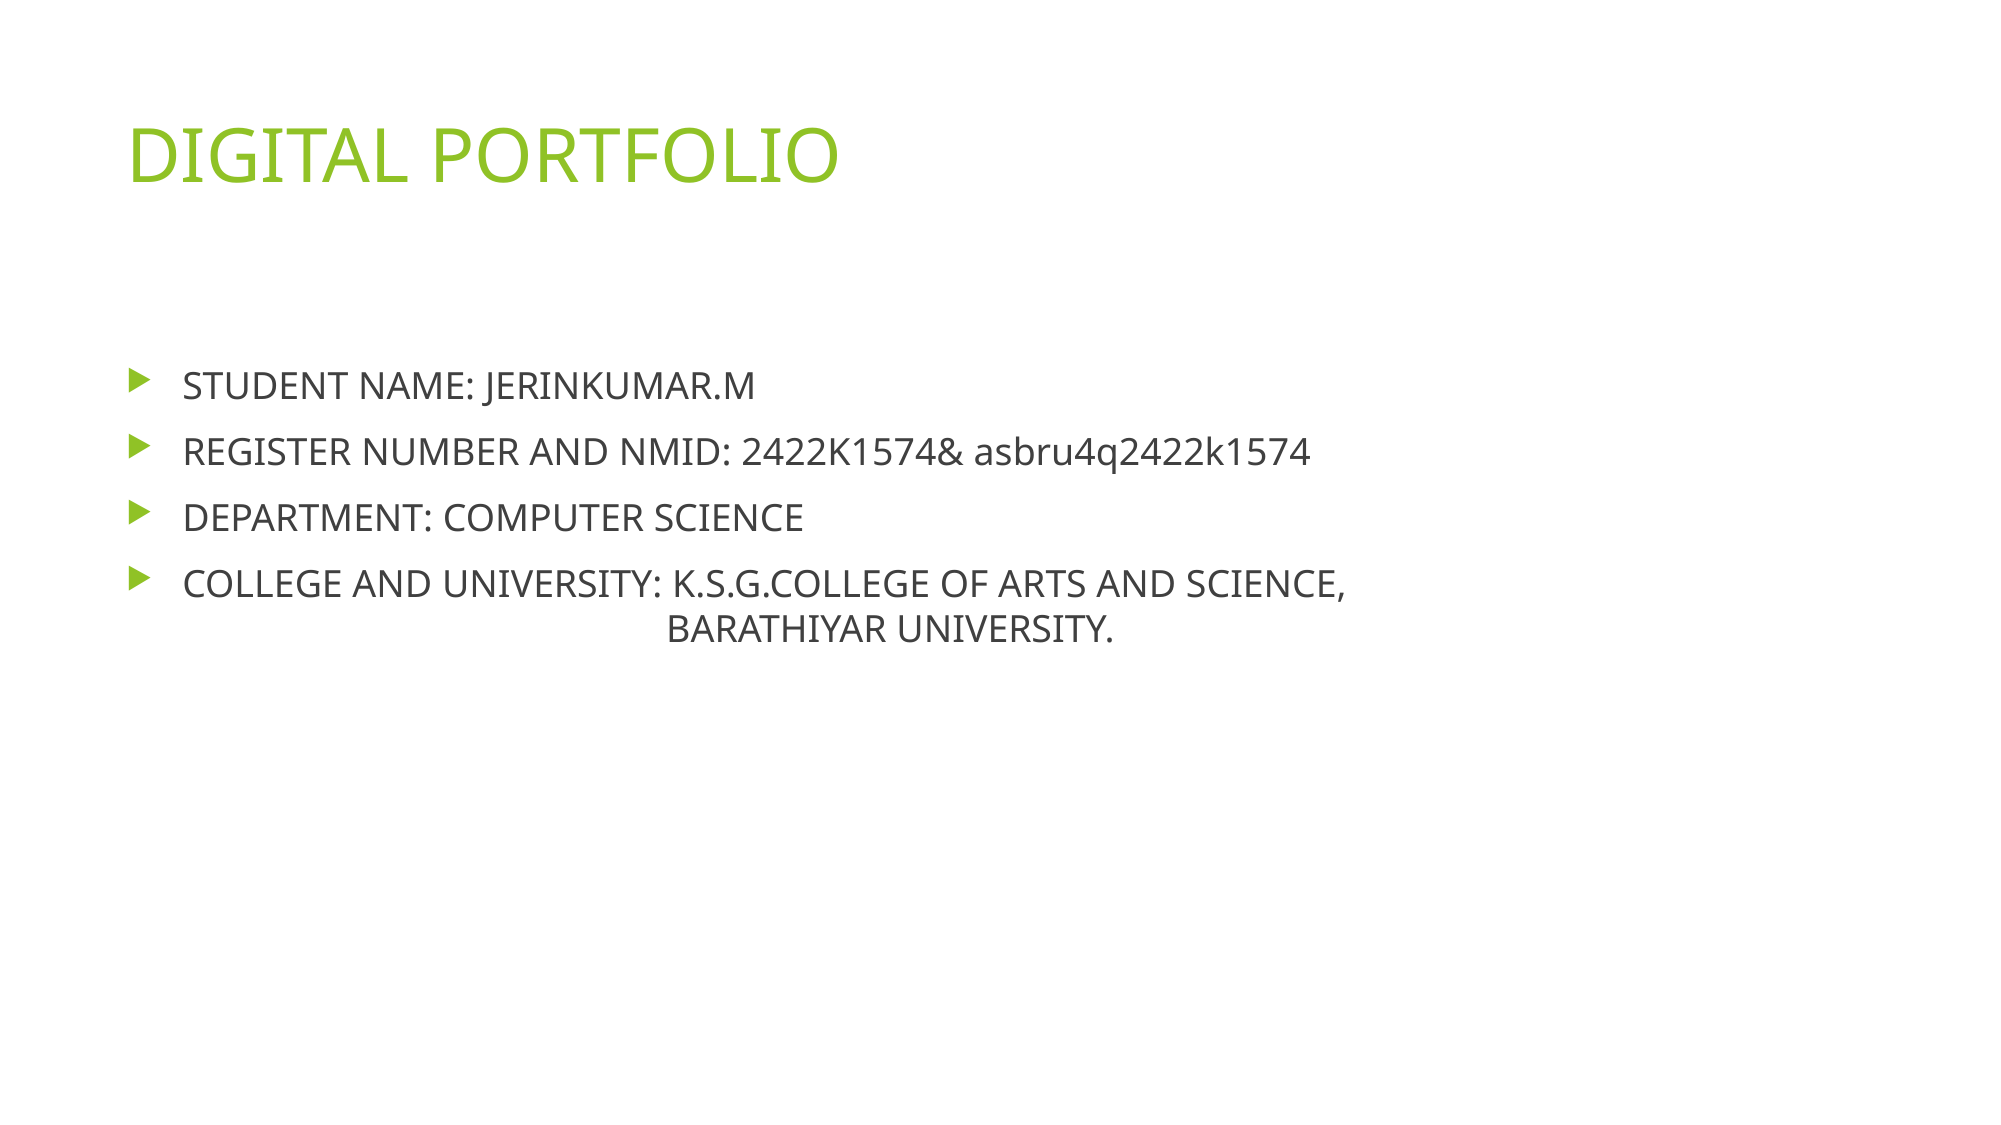

# DIGITAL PORTFOLIO
STUDENT NAME: JERINKUMAR.M
REGISTER NUMBER AND NMID: 2422K1574& asbru4q2422k1574
DEPARTMENT: COMPUTER SCIENCE
COLLEGE AND UNIVERSITY: K.S.G.COLLEGE OF ARTS AND SCIENCE, BARATHIYAR UNIVERSITY.